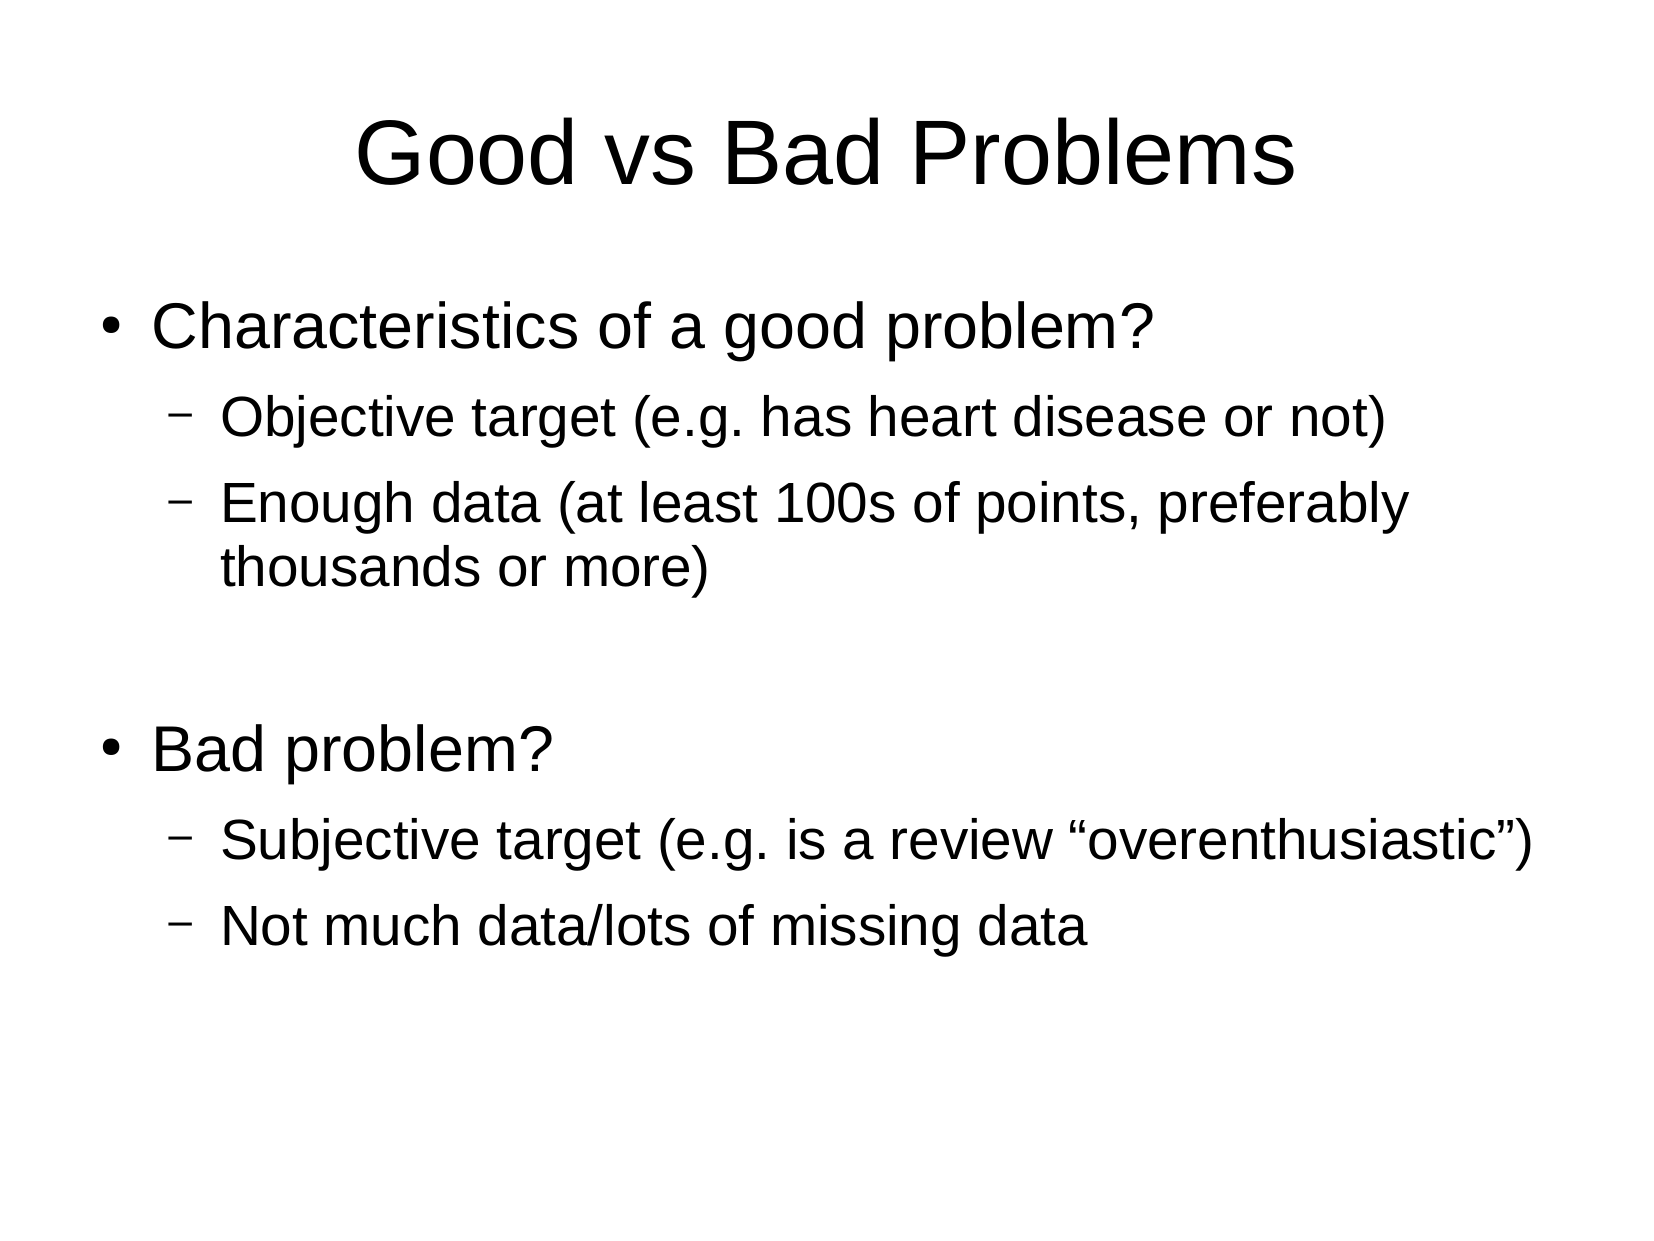

# Good vs Bad Problems
Characteristics of a good problem?
Objective target (e.g. has heart disease or not)
Enough data (at least 100s of points, preferably thousands or more)
Bad problem?
Subjective target (e.g. is a review “overenthusiastic”)
Not much data/lots of missing data